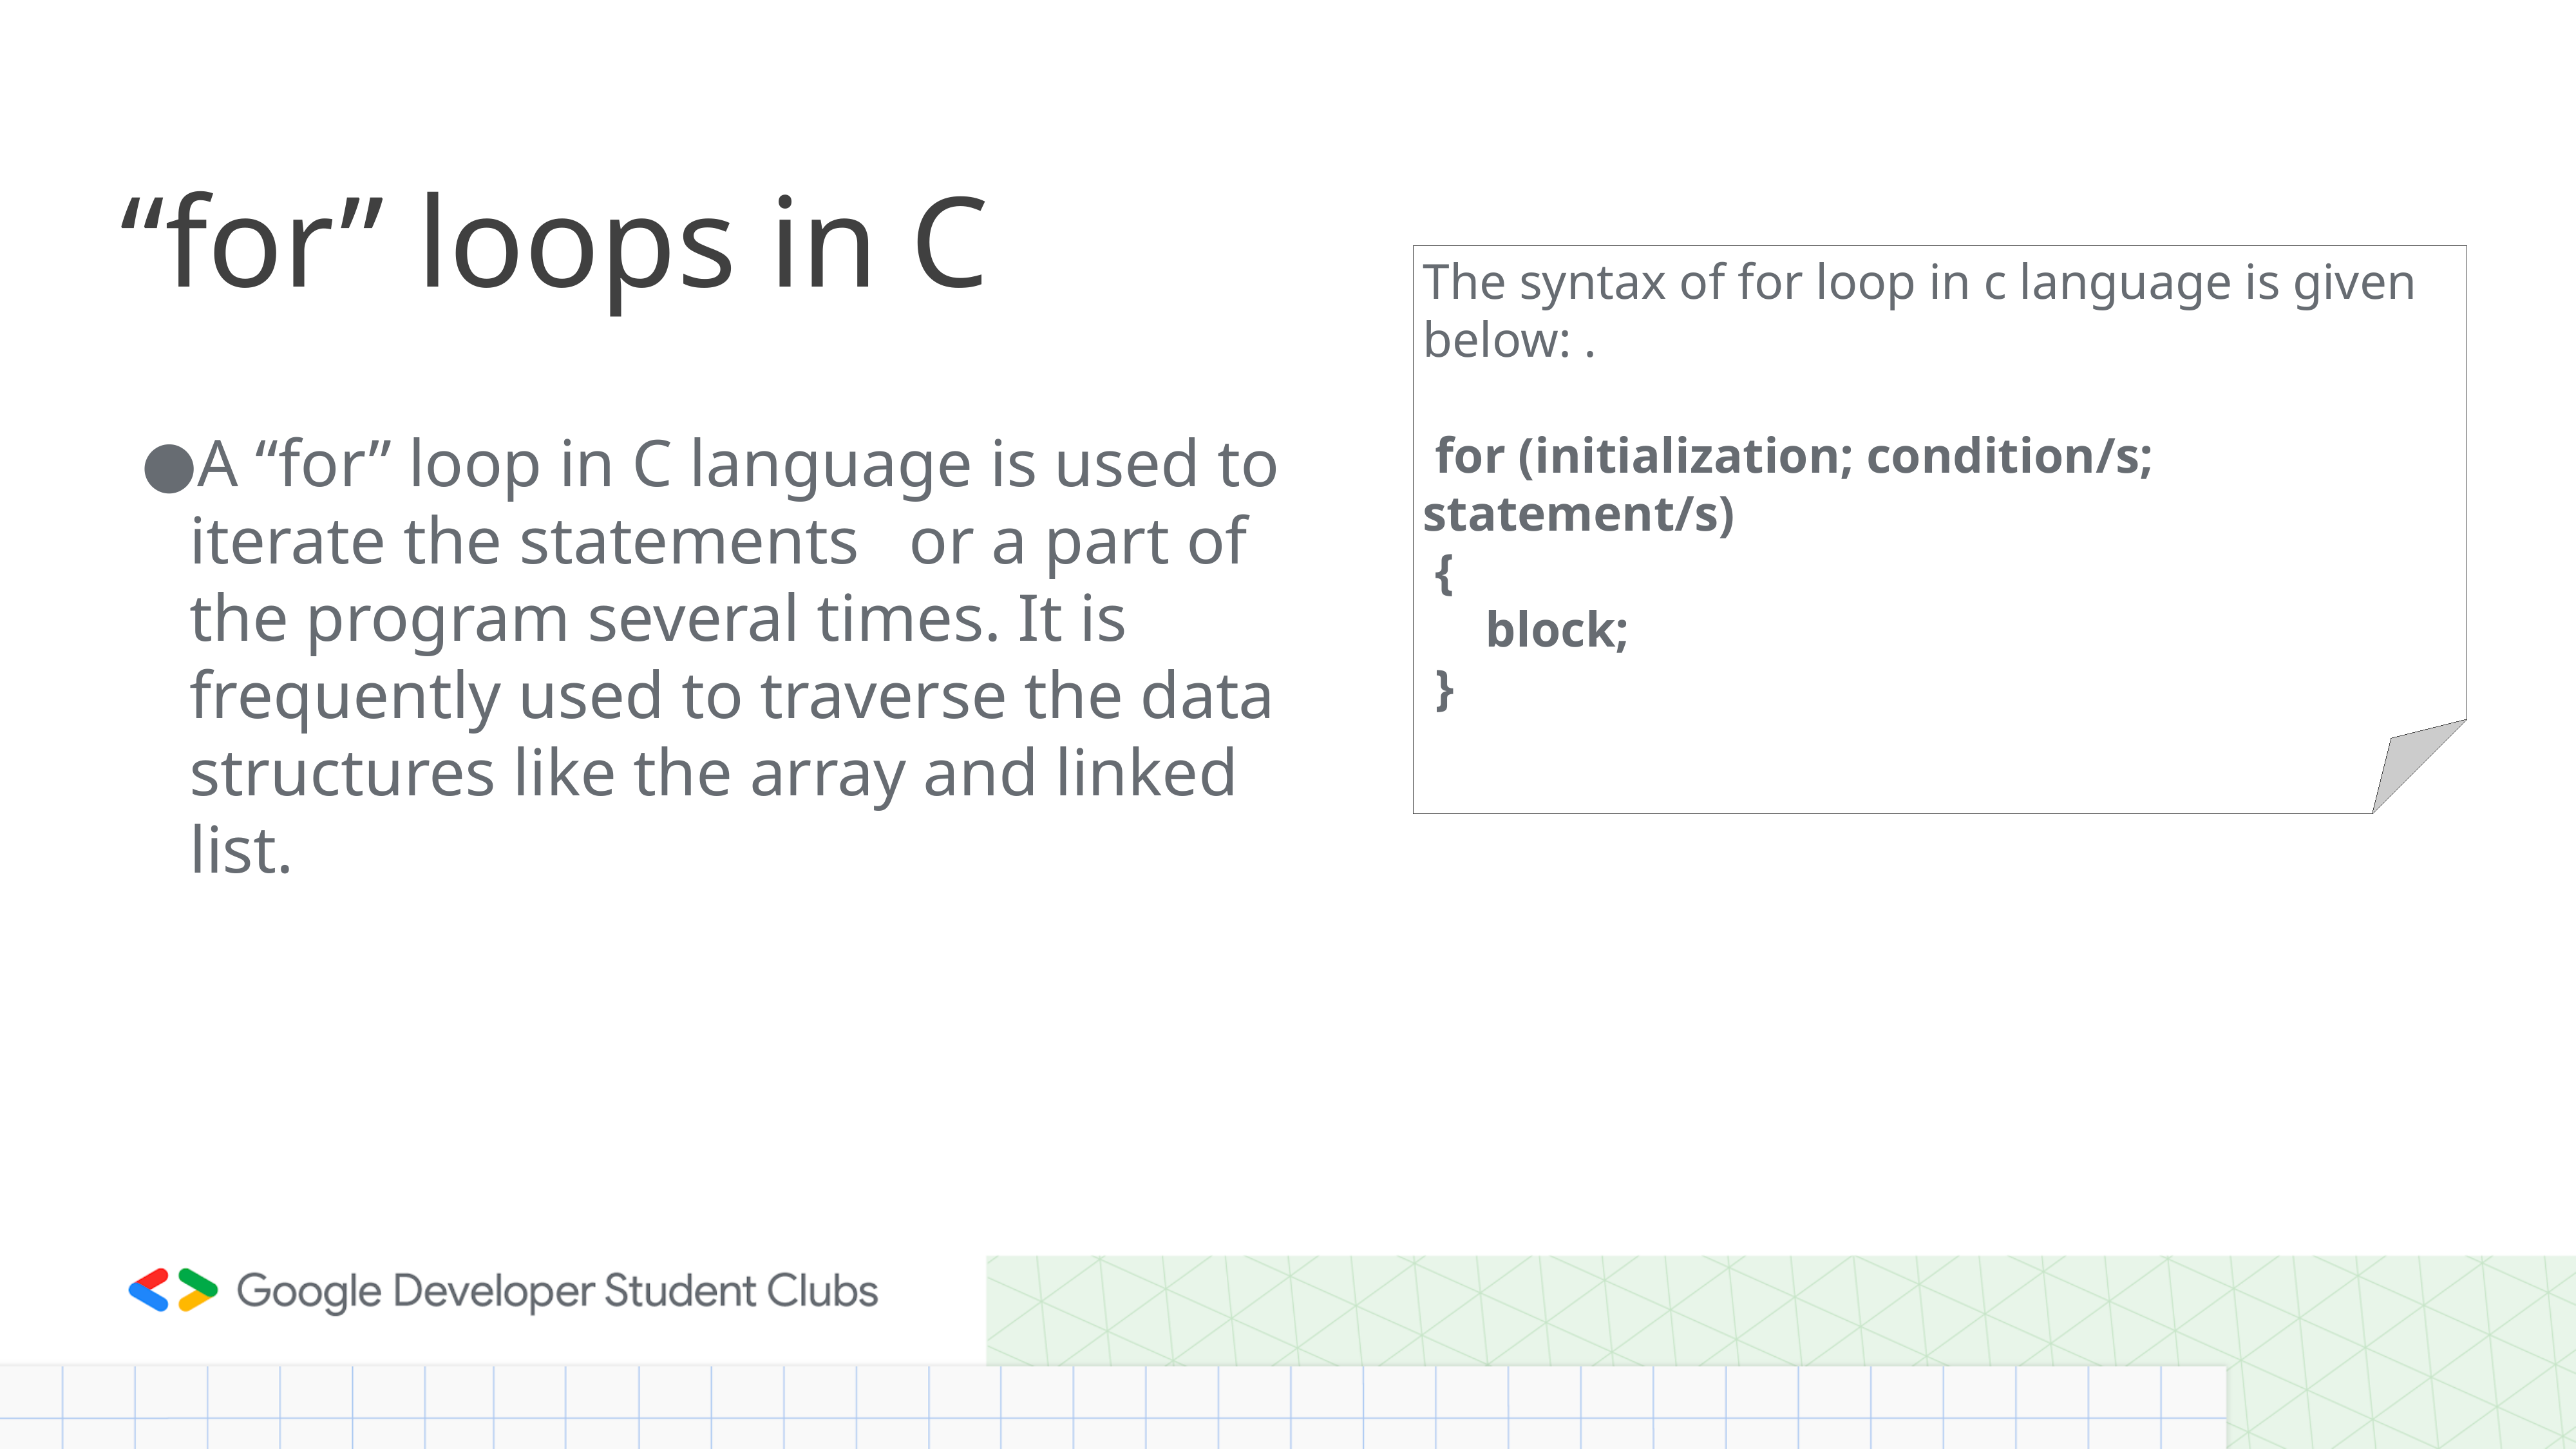

“for” loops in C
The syntax of for loop in c language is given below: .
 for (initialization; condition/s; statement/s)
 {
 block;
 }
# A “for” loop in C language is used to iterate the statements or a part of the program several times. It is frequently used to traverse the data structures like the array and linked list.